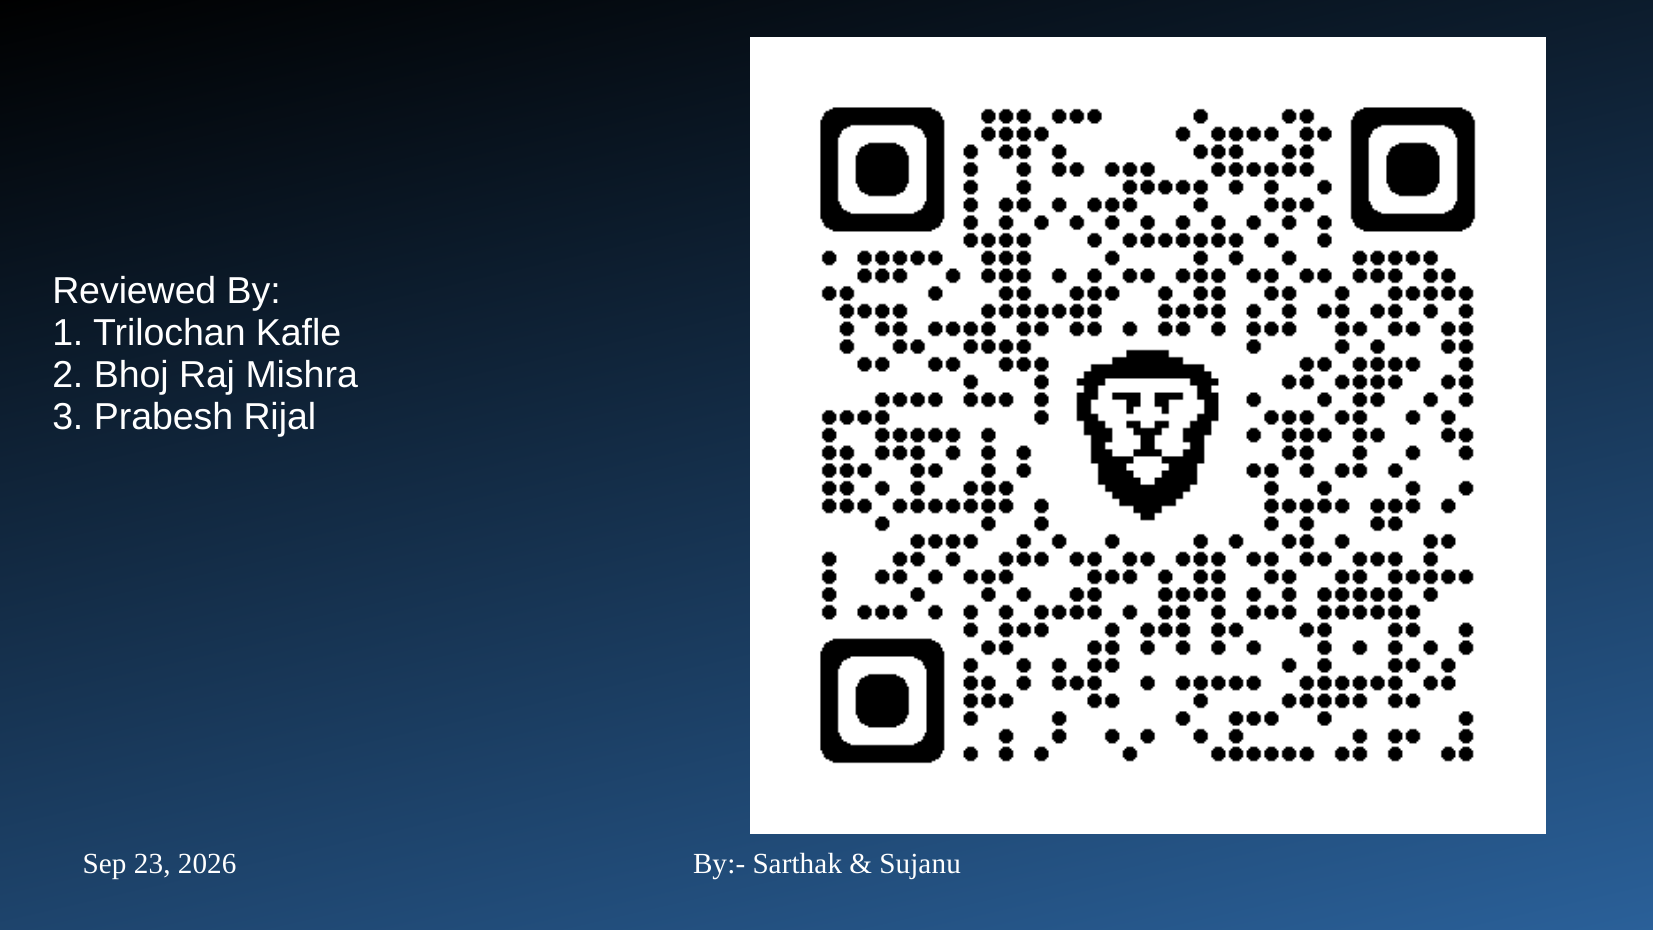

Reviewed By:
1. Trilochan Kafle
2. Bhoj Raj Mishra
3. Prabesh Rijal
By:- Sarthak & Sujanu